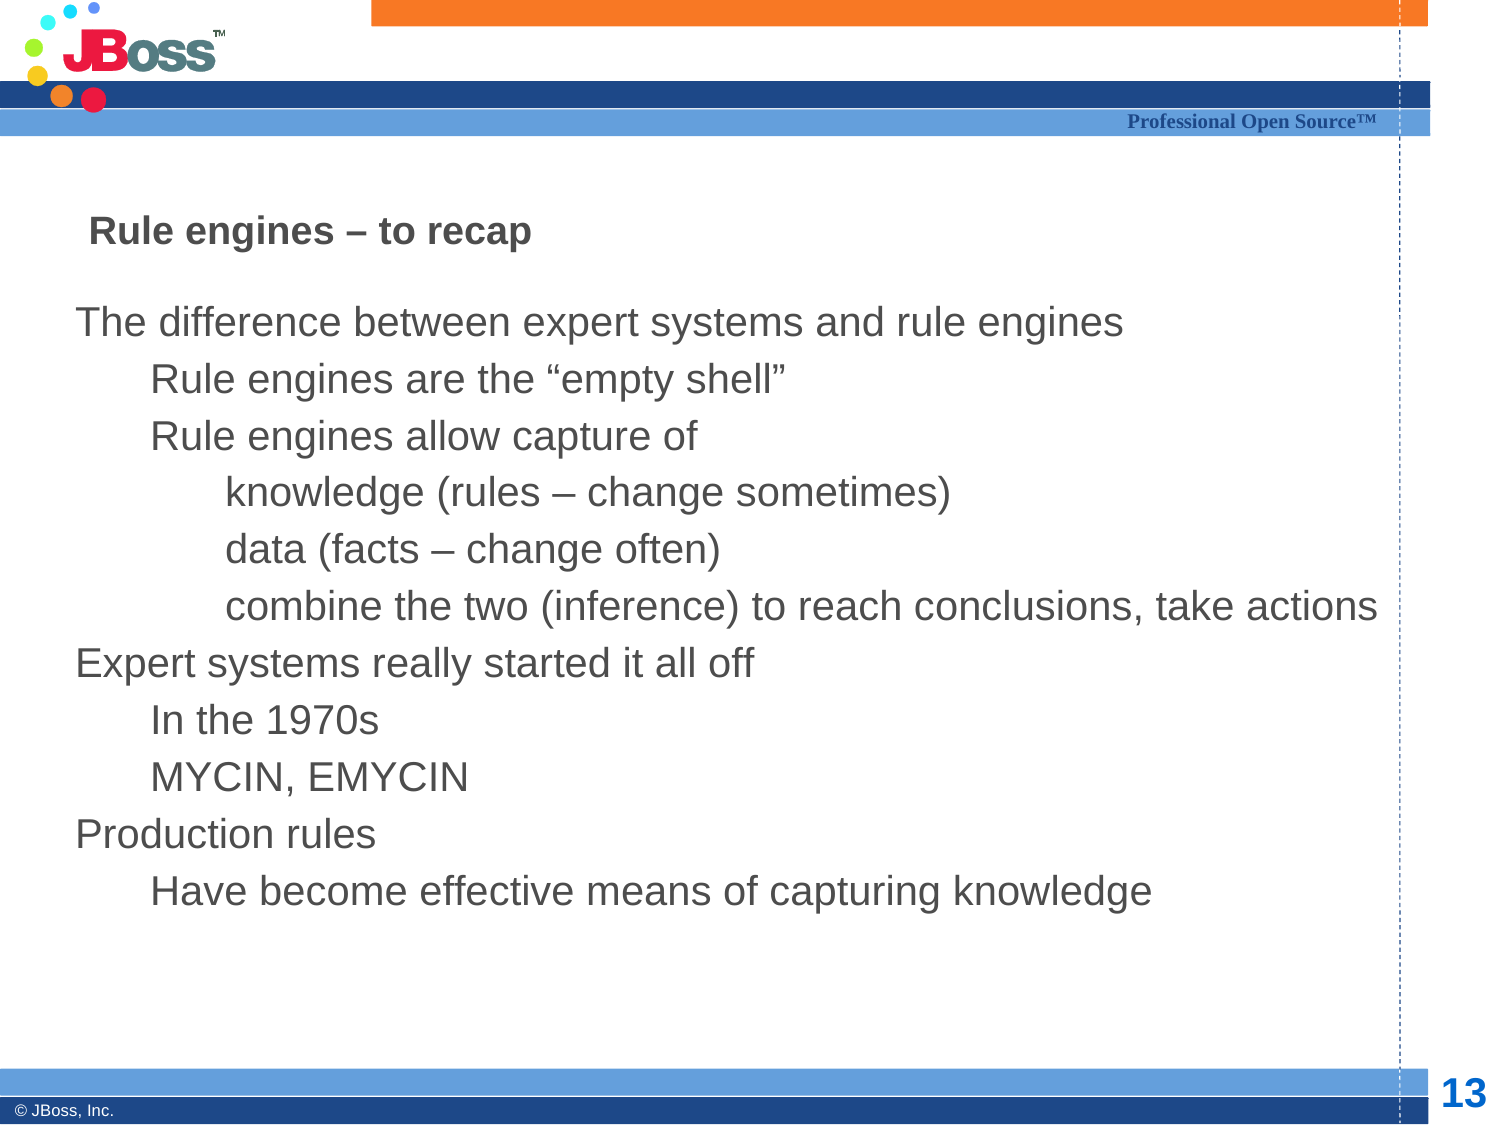

# Rule engines – to recap
The difference between expert systems and rule engines
Rule engines are the “empty shell”
Rule engines allow capture of
knowledge (rules – change sometimes)
data (facts – change often)
combine the two (inference) to reach conclusions, take actions
Expert systems really started it all off
In the 1970s
MYCIN, EMYCIN
Production rules
Have become effective means of capturing knowledge